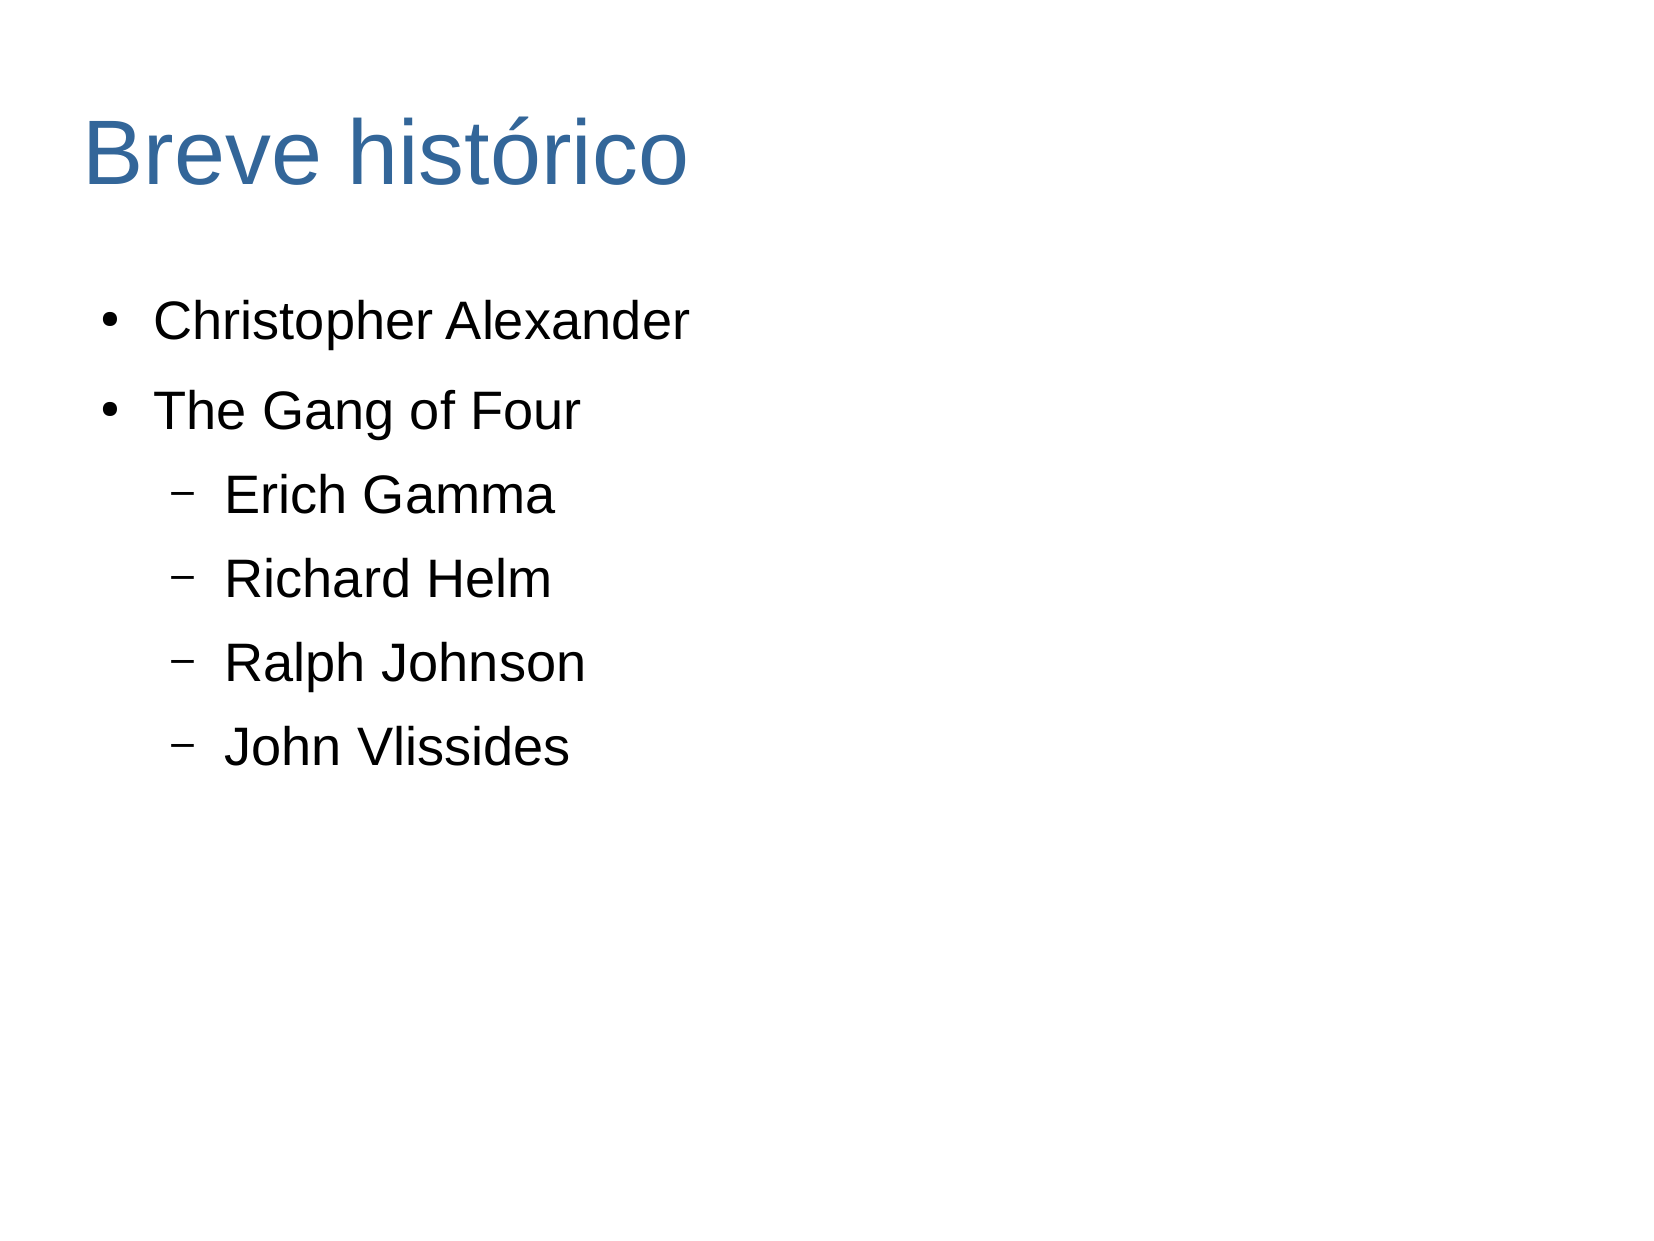

# Breve histórico
Christopher Alexander
The Gang of Four
Erich Gamma
Richard Helm
Ralph Johnson
John Vlissides